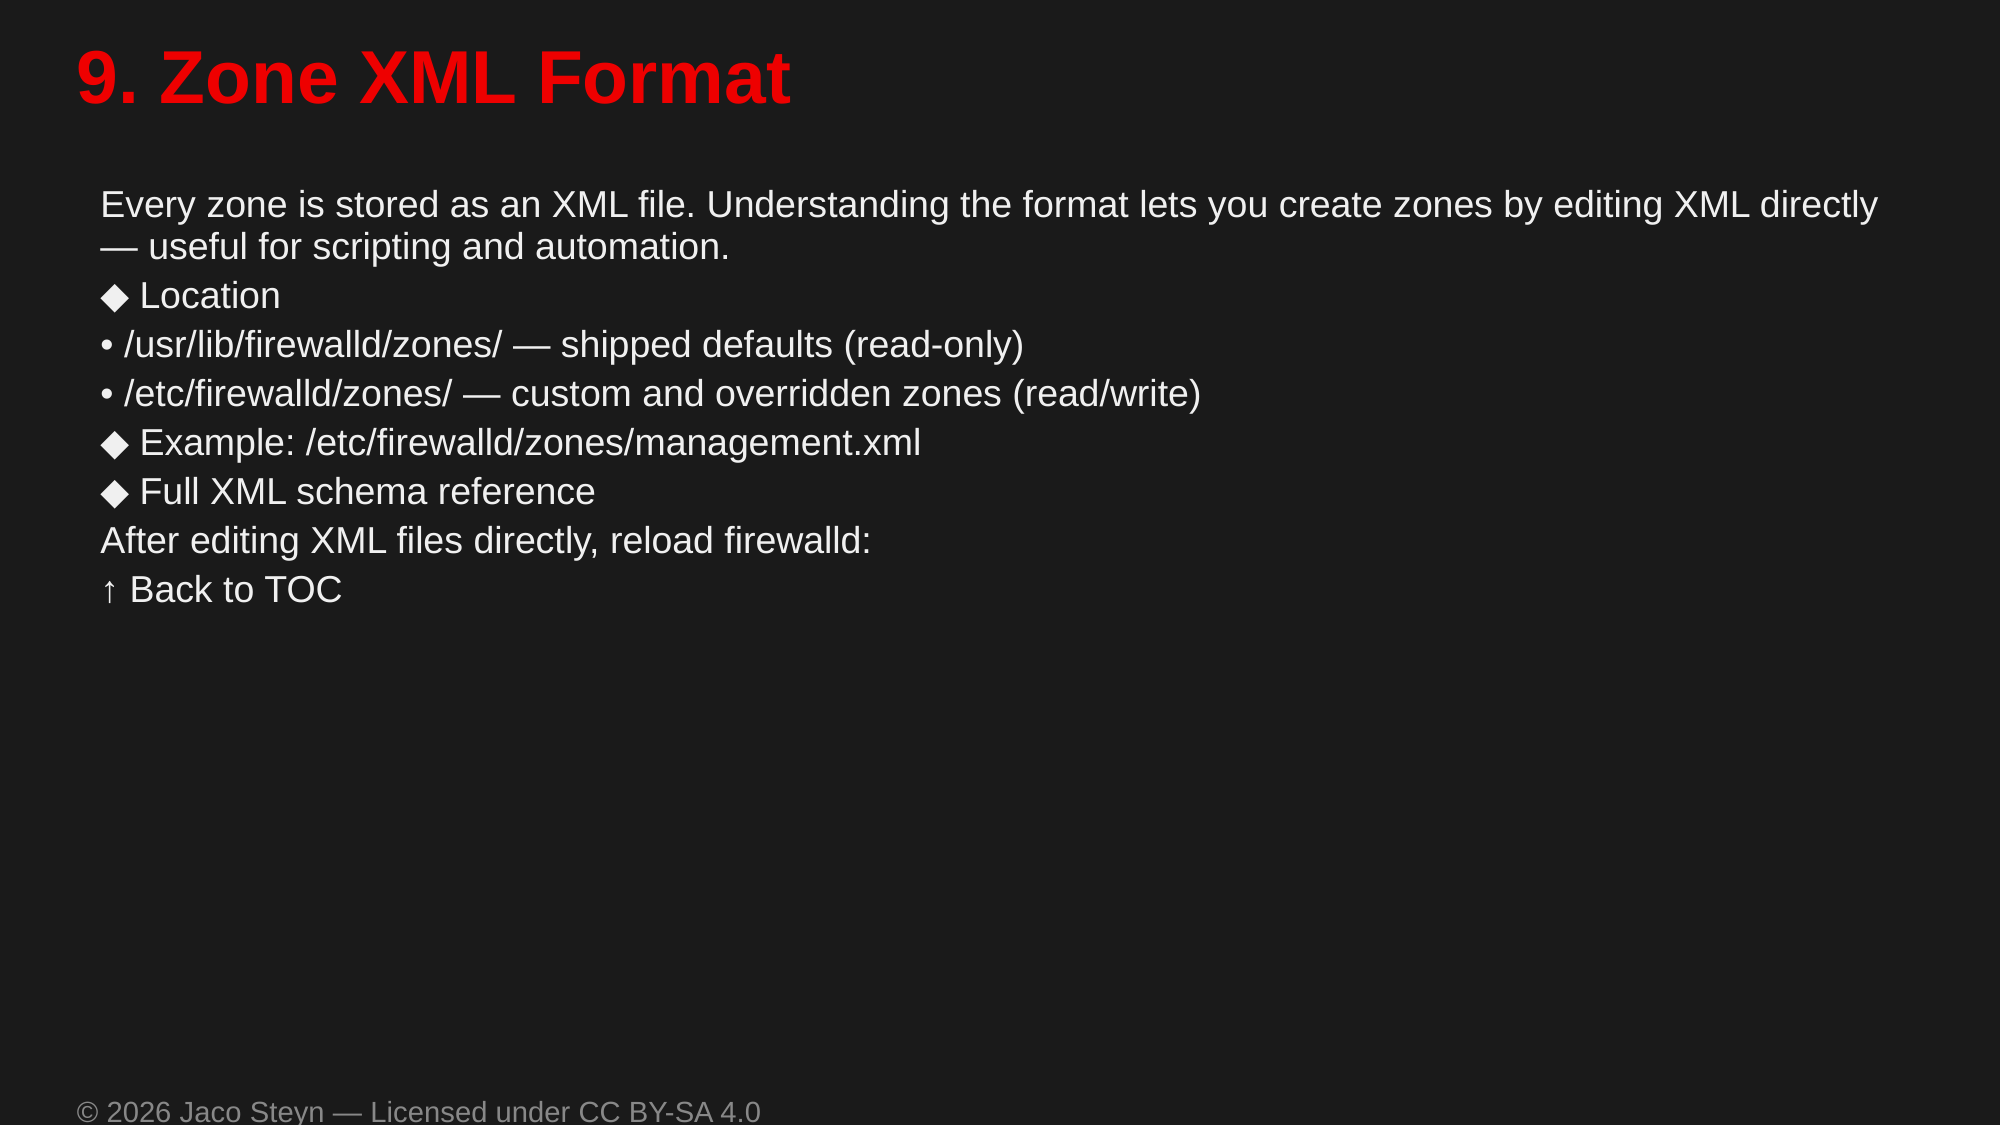

9. Zone XML Format
Every zone is stored as an XML file. Understanding the format lets you create zones by editing XML directly — useful for scripting and automation.
◆ Location
• /usr/lib/firewalld/zones/ — shipped defaults (read-only)
• /etc/firewalld/zones/ — custom and overridden zones (read/write)
◆ Example: /etc/firewalld/zones/management.xml
◆ Full XML schema reference
After editing XML files directly, reload firewalld:
↑ Back to TOC
© 2026 Jaco Steyn — Licensed under CC BY-SA 4.0